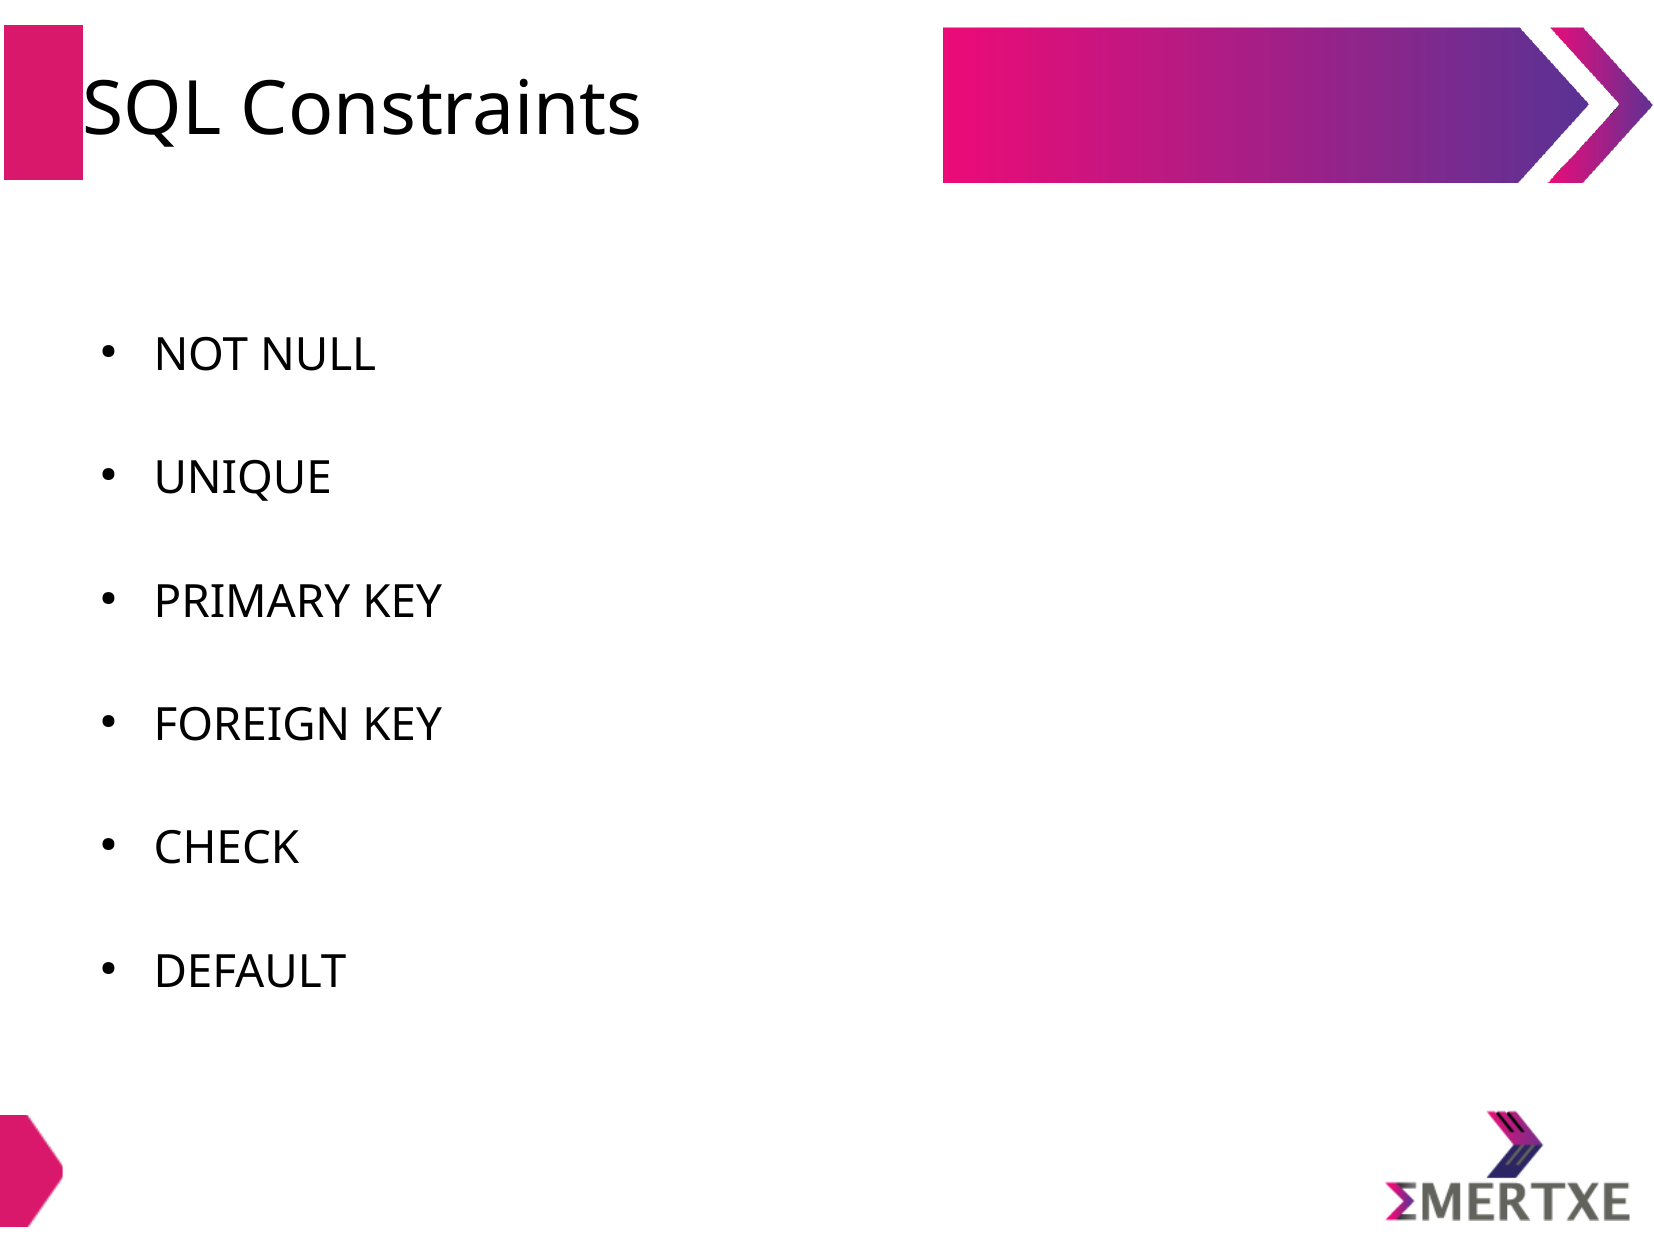

# SQL Constraints
NOT NULL
UNIQUE
PRIMARY KEY
FOREIGN KEY
CHECK
DEFAULT